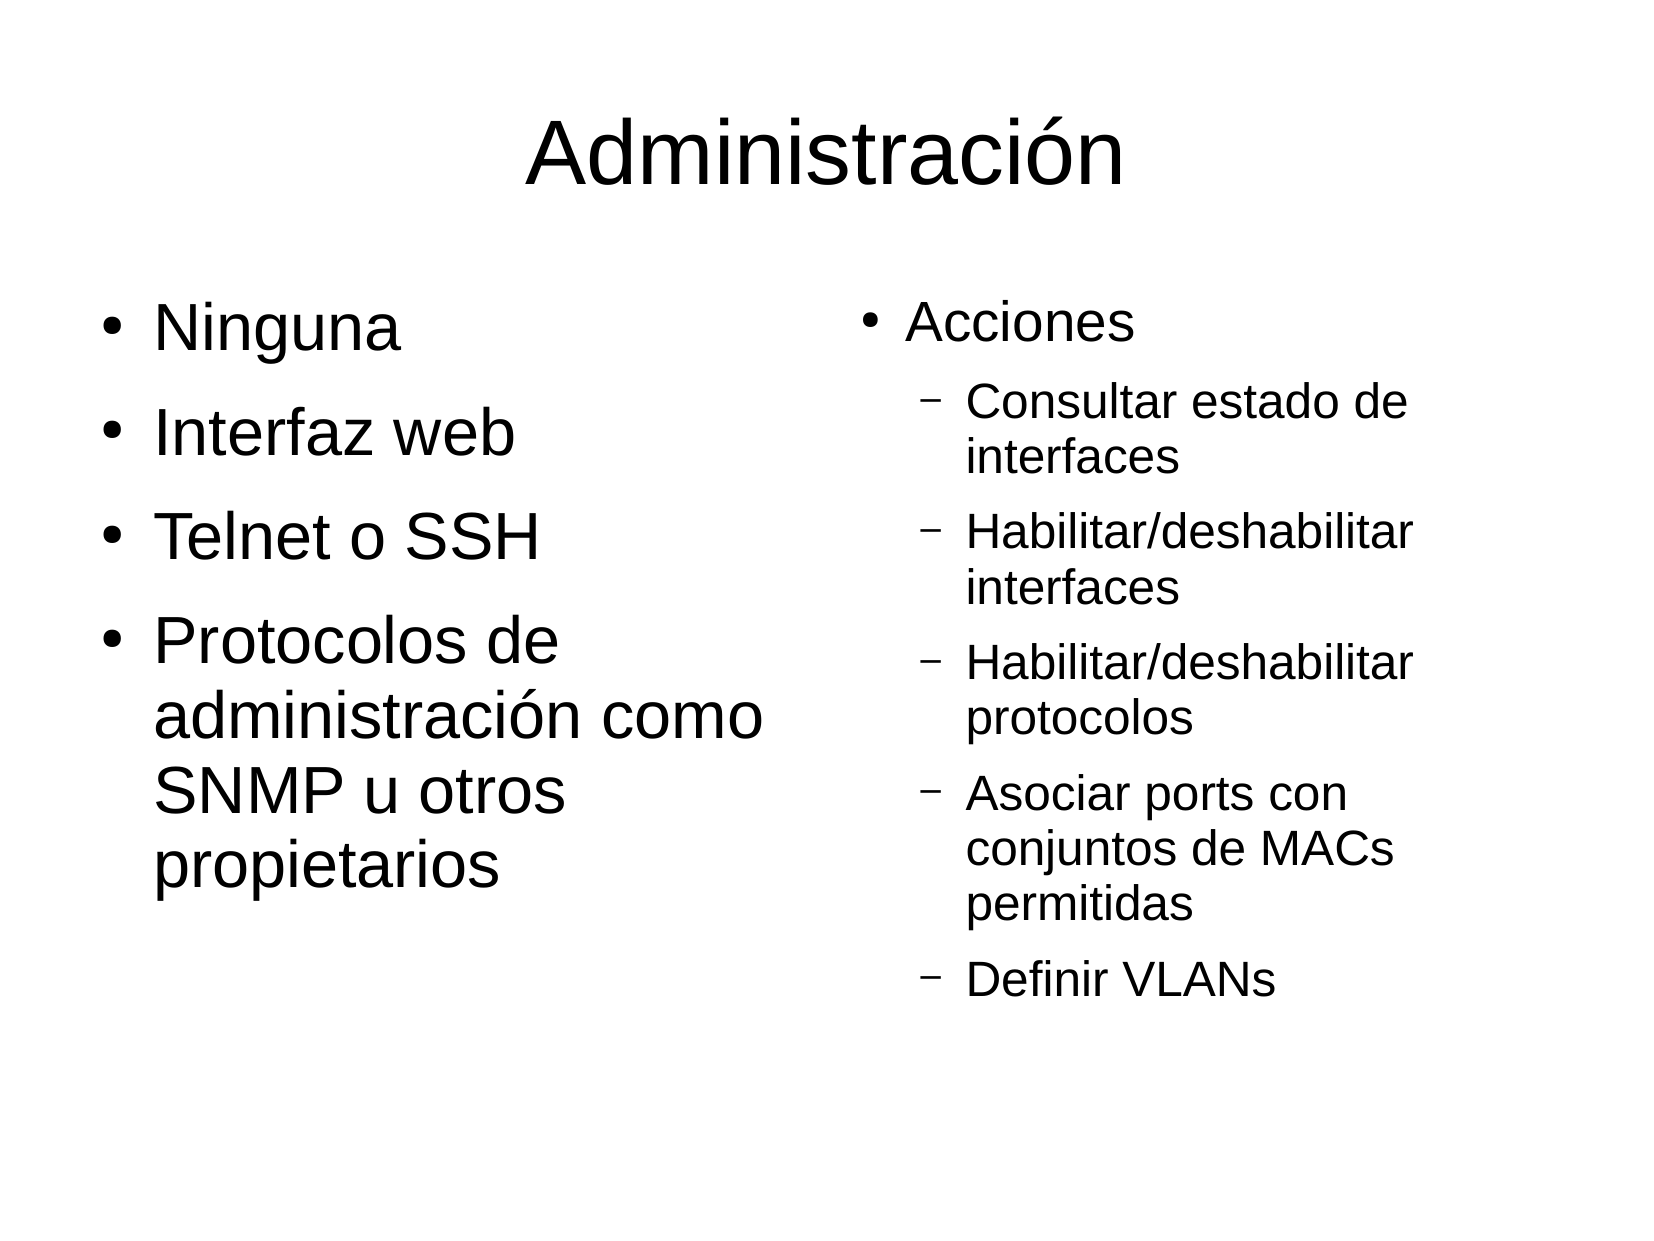

# Administración
Ninguna
Interfaz web
Telnet o SSH
Protocolos de administración como SNMP u otros propietarios
Acciones
Consultar estado de interfaces
Habilitar/deshabilitar interfaces
Habilitar/deshabilitar protocolos
Asociar ports con conjuntos de MACs permitidas
Definir VLANs